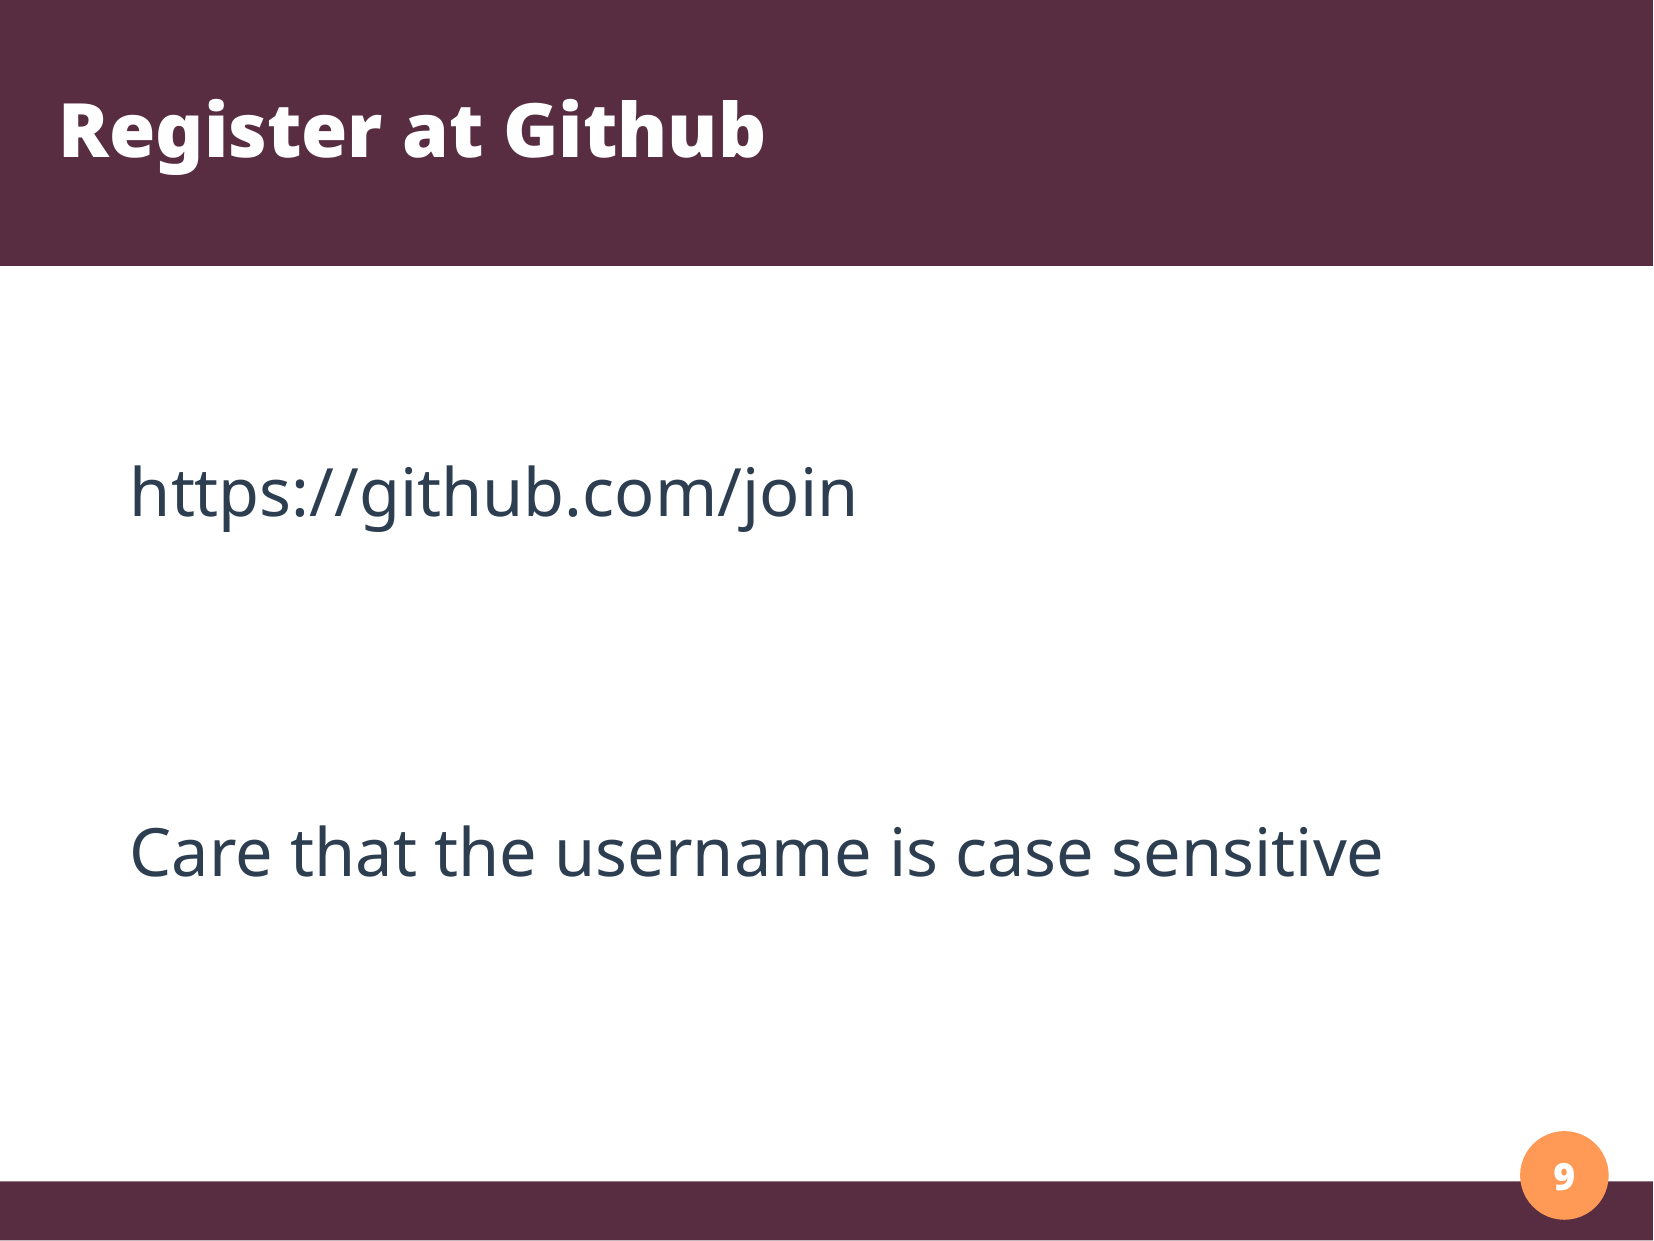

# Register at Github
https://github.com/join
Care that the username is case sensitive
9